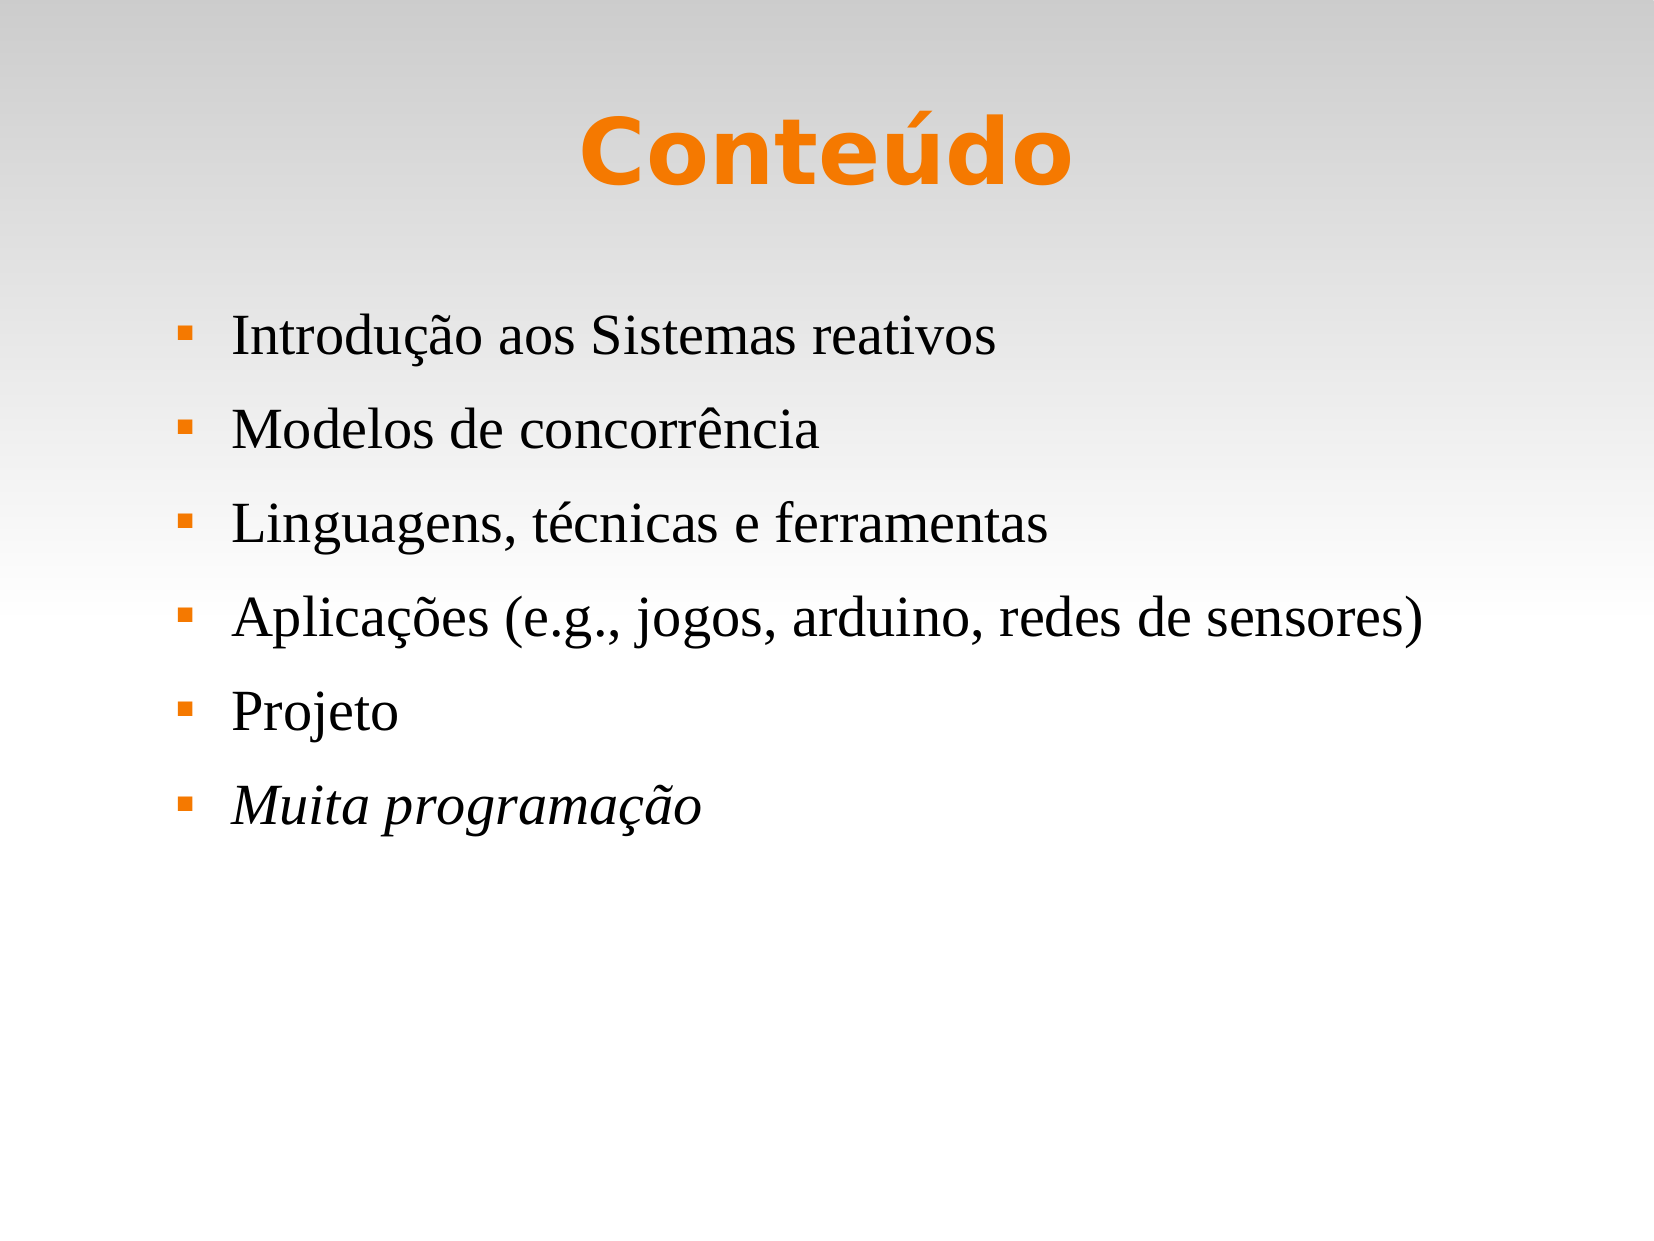

# Conteúdo
Introdução aos Sistemas reativos
Modelos de concorrência
Linguagens, técnicas e ferramentas
Aplicações (e.g., jogos, arduino, redes de sensores)
Projeto
Muita programação